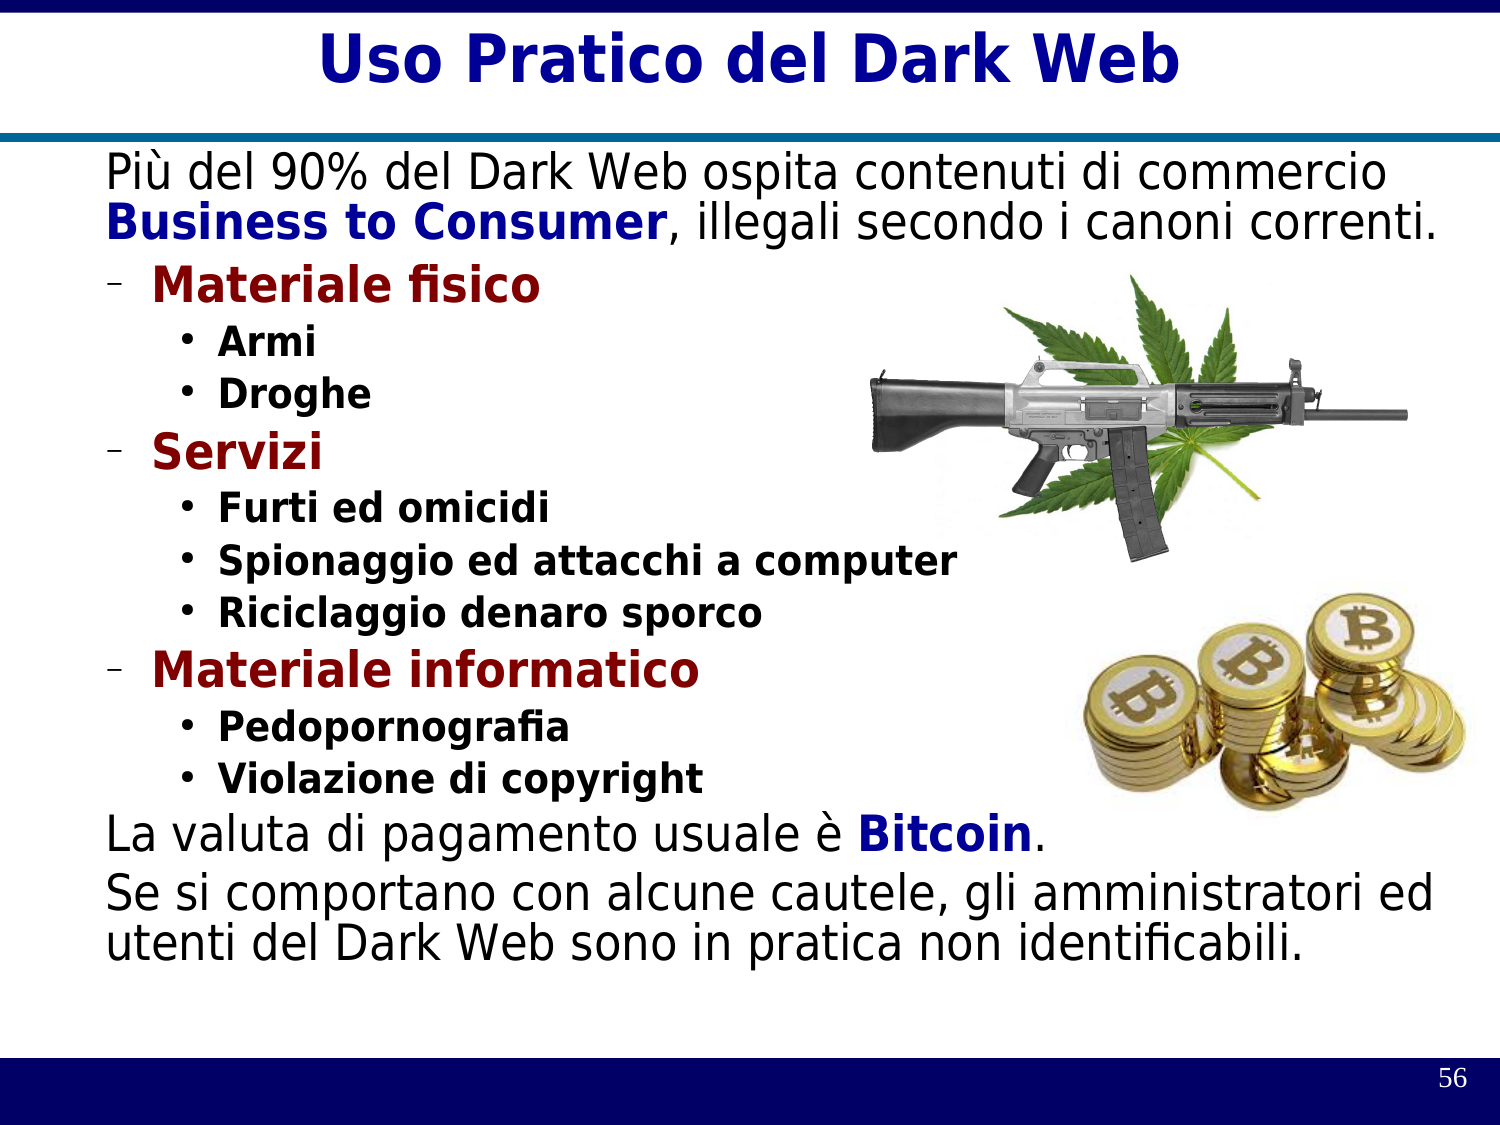

# Uso Pratico del Dark Web
Più del 90% del Dark Web ospita contenuti di commercio Business to Consumer, illegali secondo i canoni correnti.
Materiale fisico
Armi
Droghe
Servizi
Furti ed omicidi
Spionaggio ed attacchi a computer
Riciclaggio denaro sporco
Materiale informatico
Pedopornografia
Violazione di copyright
La valuta di pagamento usuale è Bitcoin.
Se si comportano con alcune cautele, gli amministratori ed utenti del Dark Web sono in pratica non identificabili.